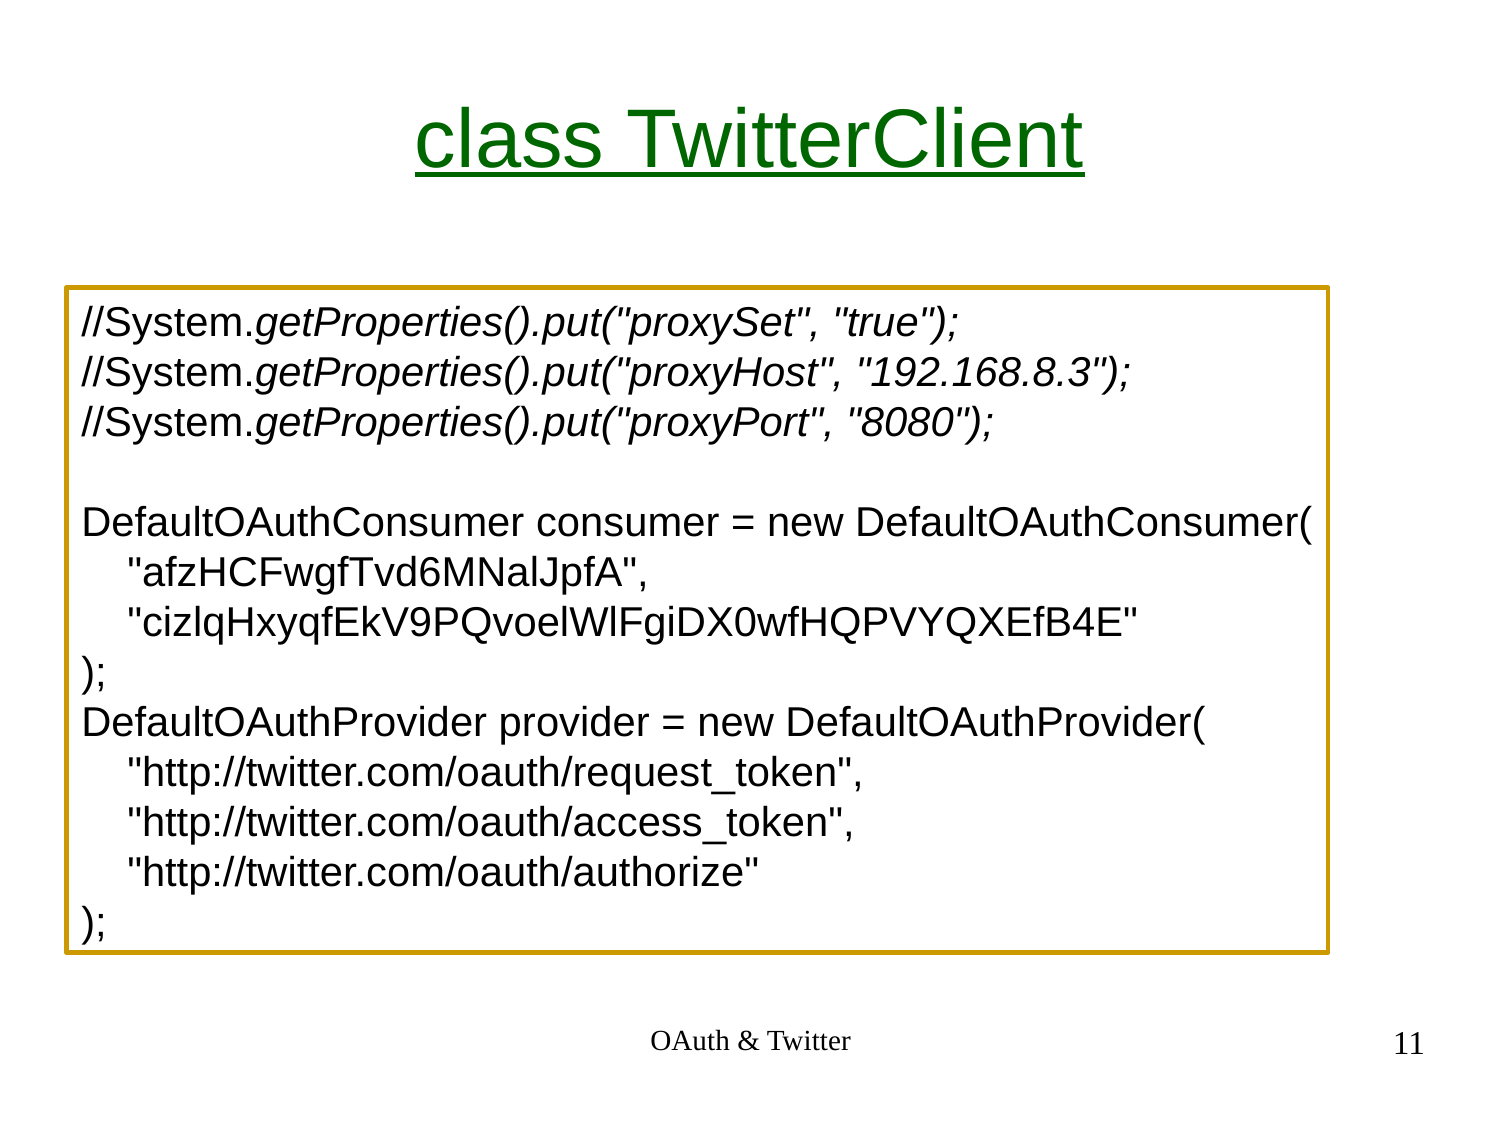

# class TwitterClient
//System.getProperties().put("proxySet", "true");
//System.getProperties().put("proxyHost", "192.168.8.3");
//System.getProperties().put("proxyPort", "8080");
DefaultOAuthConsumer consumer = new DefaultOAuthConsumer(
 "afzHCFwgfTvd6MNalJpfA",
 "cizlqHxyqfEkV9PQvoelWlFgiDX0wfHQPVYQXEfB4E"
);
DefaultOAuthProvider provider = new DefaultOAuthProvider(
 "http://twitter.com/oauth/request_token",
 "http://twitter.com/oauth/access_token",
 "http://twitter.com/oauth/authorize"
);
OAuth & Twitter
11